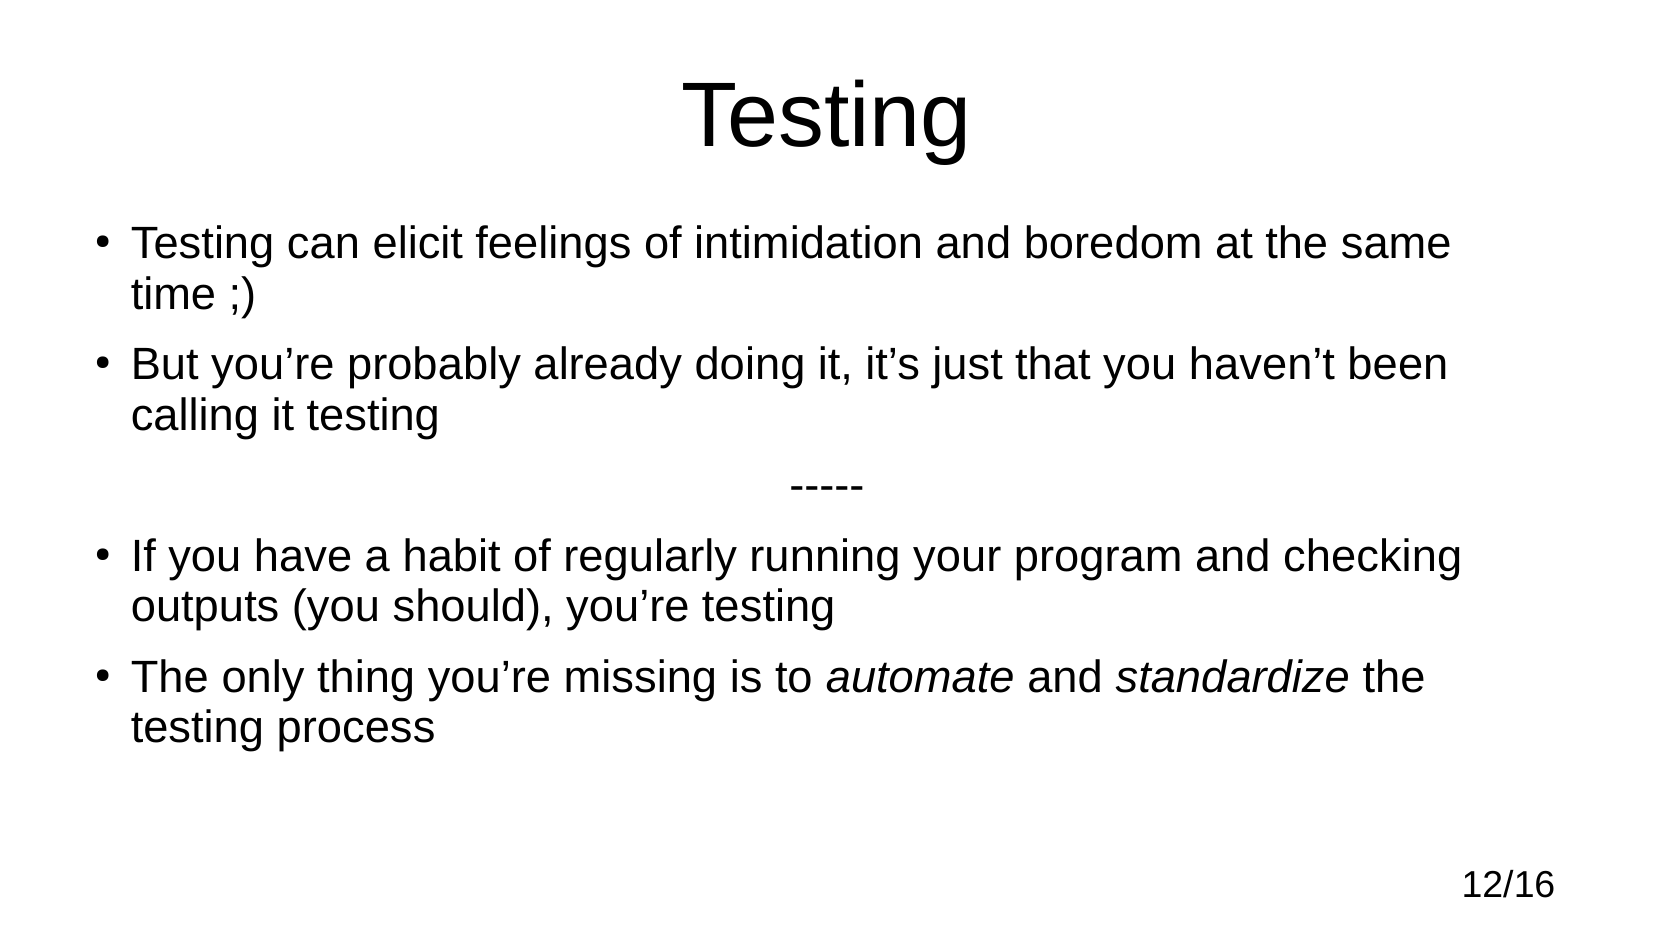

# Testing
Testing can elicit feelings of intimidation and boredom at the same time ;)
But you’re probably already doing it, it’s just that you haven’t been calling it testing
-----
If you have a habit of regularly running your program and checking outputs (you should), you’re testing
The only thing you’re missing is to automate and standardize the testing process